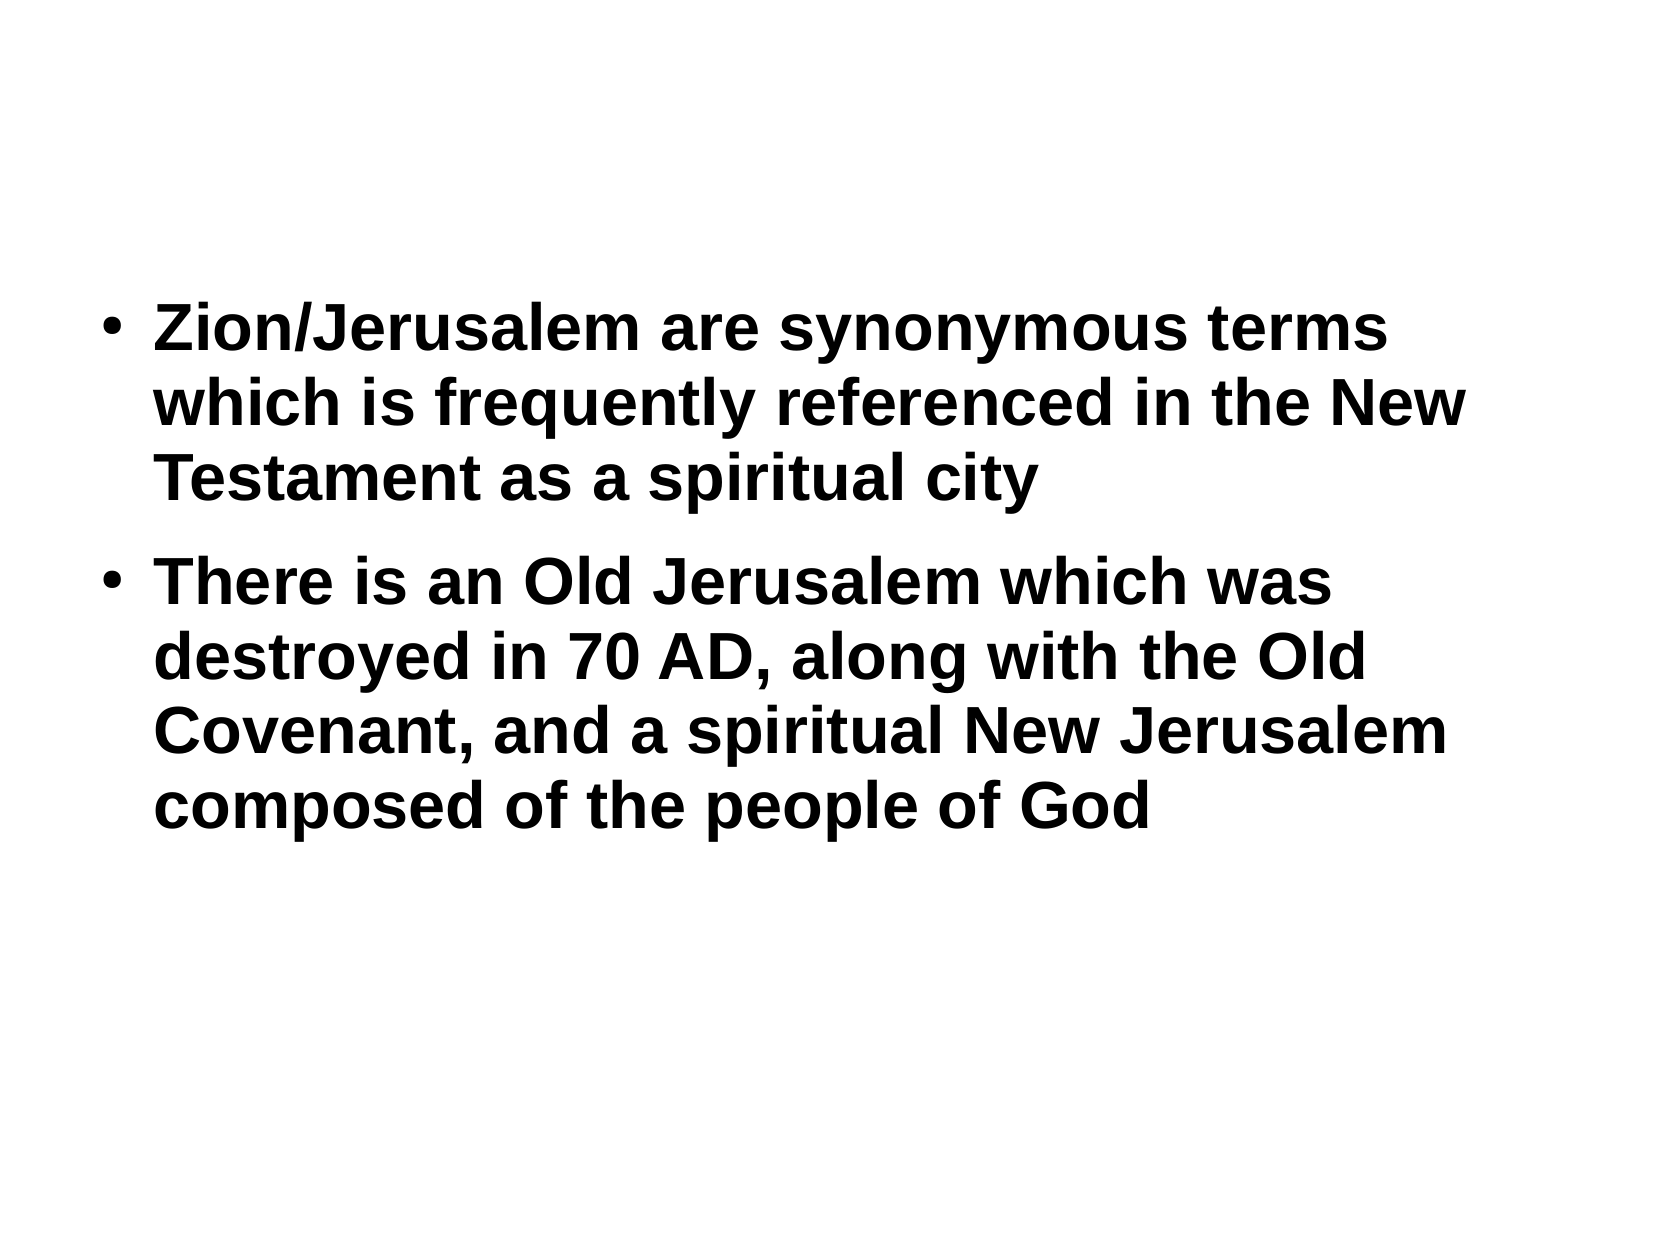

#
Zion/Jerusalem are synonymous terms which is frequently referenced in the New Testament as a spiritual city
There is an Old Jerusalem which was destroyed in 70 AD, along with the Old Covenant, and a spiritual New Jerusalem composed of the people of God